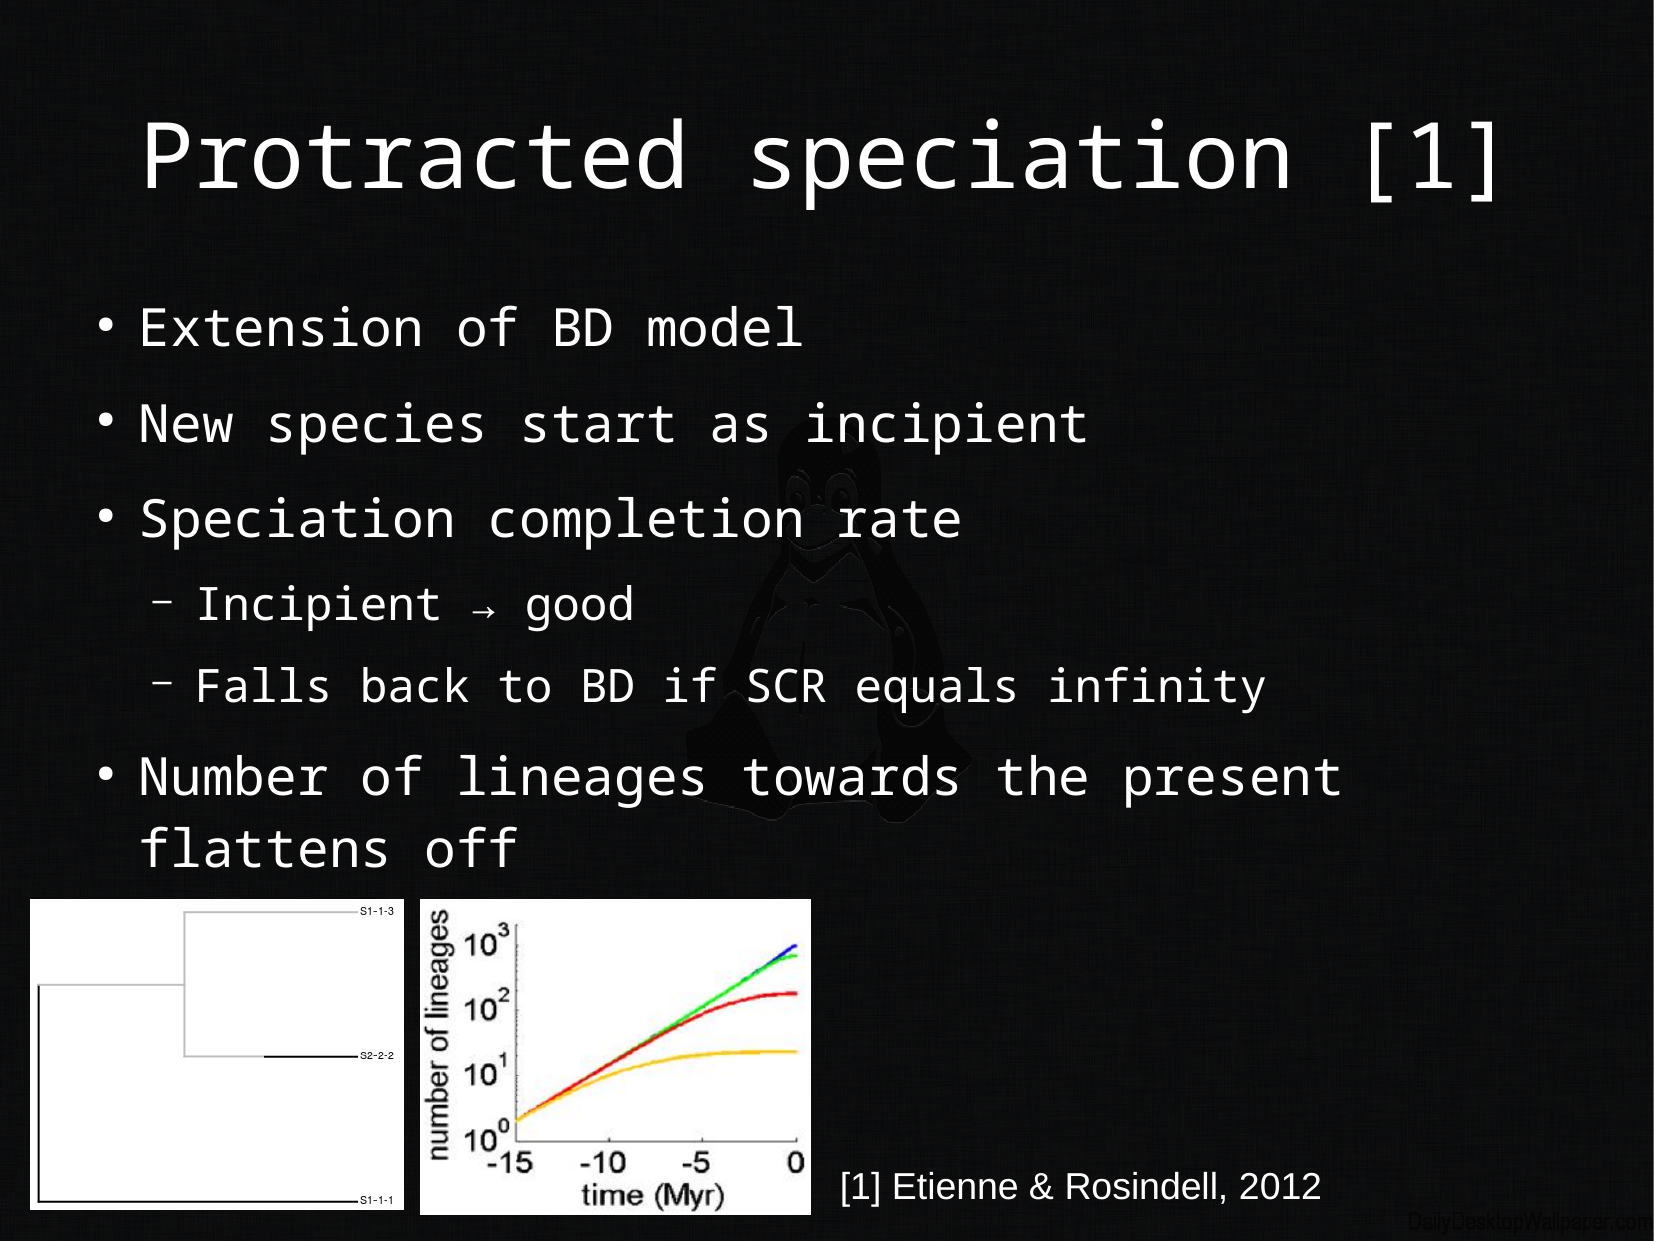

# Protracted speciation [1]
Extension of BD model
New species start as incipient
Speciation completion rate
Incipient → good
Falls back to BD if SCR equals infinity
Number of lineages towards the present flattens off
[1] Etienne & Rosindell, 2012